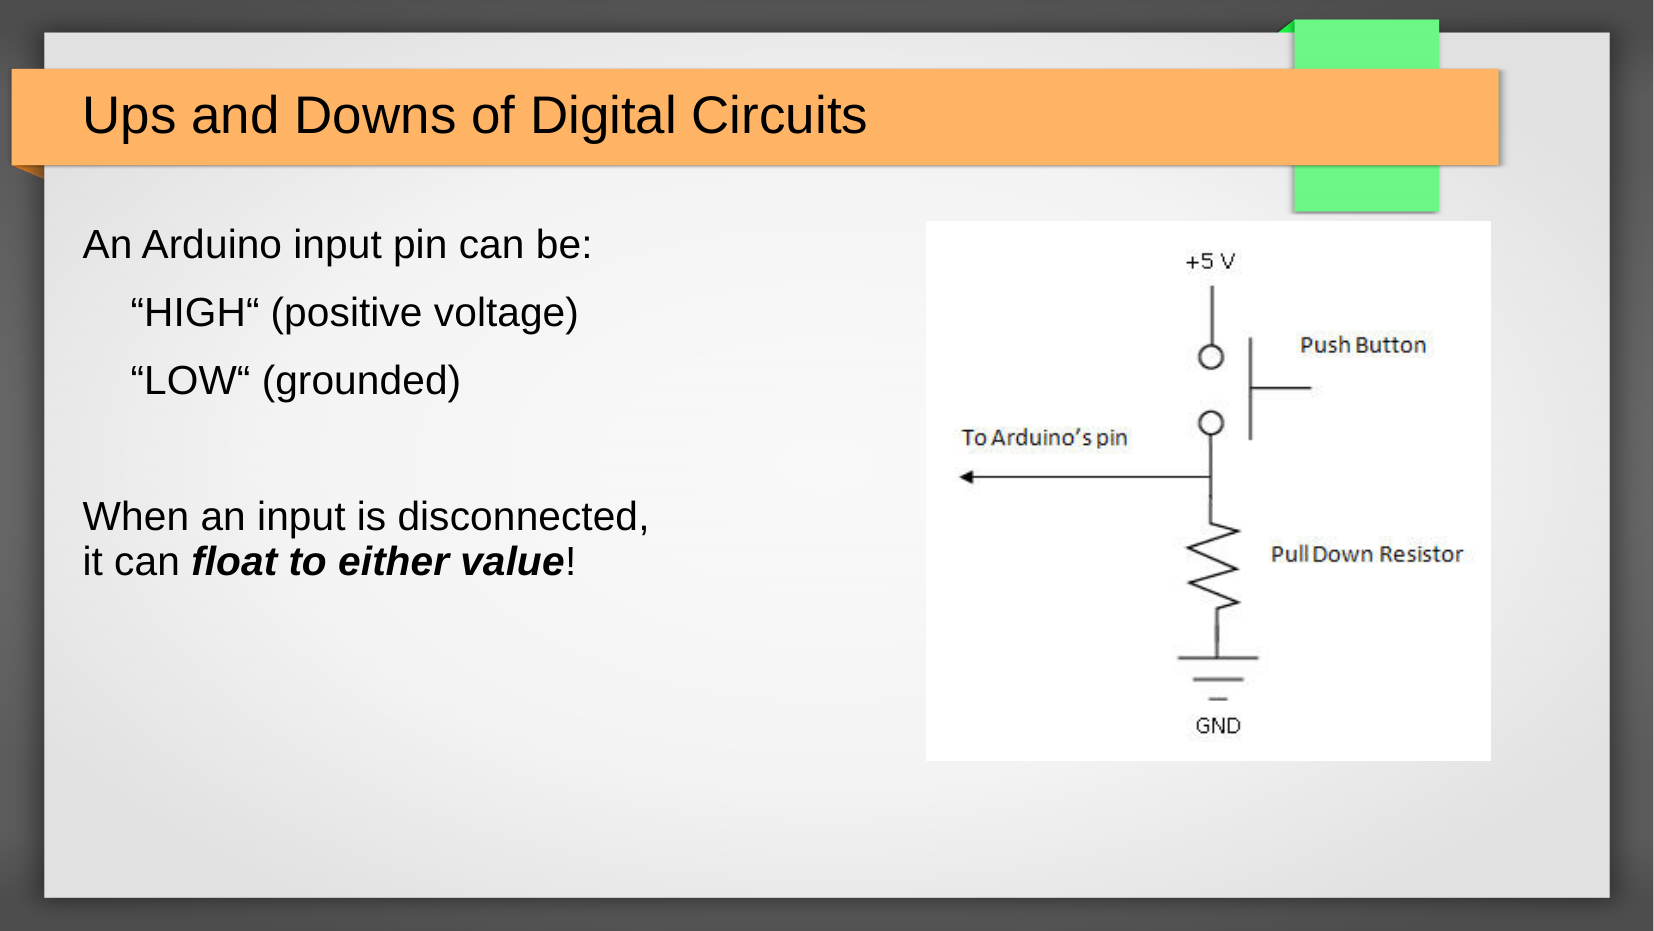

# Ups and Downs of Digital Circuits
An Arduino input pin can be:
“HIGH“ (positive voltage)
“LOW“ (grounded)
When an input is disconnected,
it can float to either value!